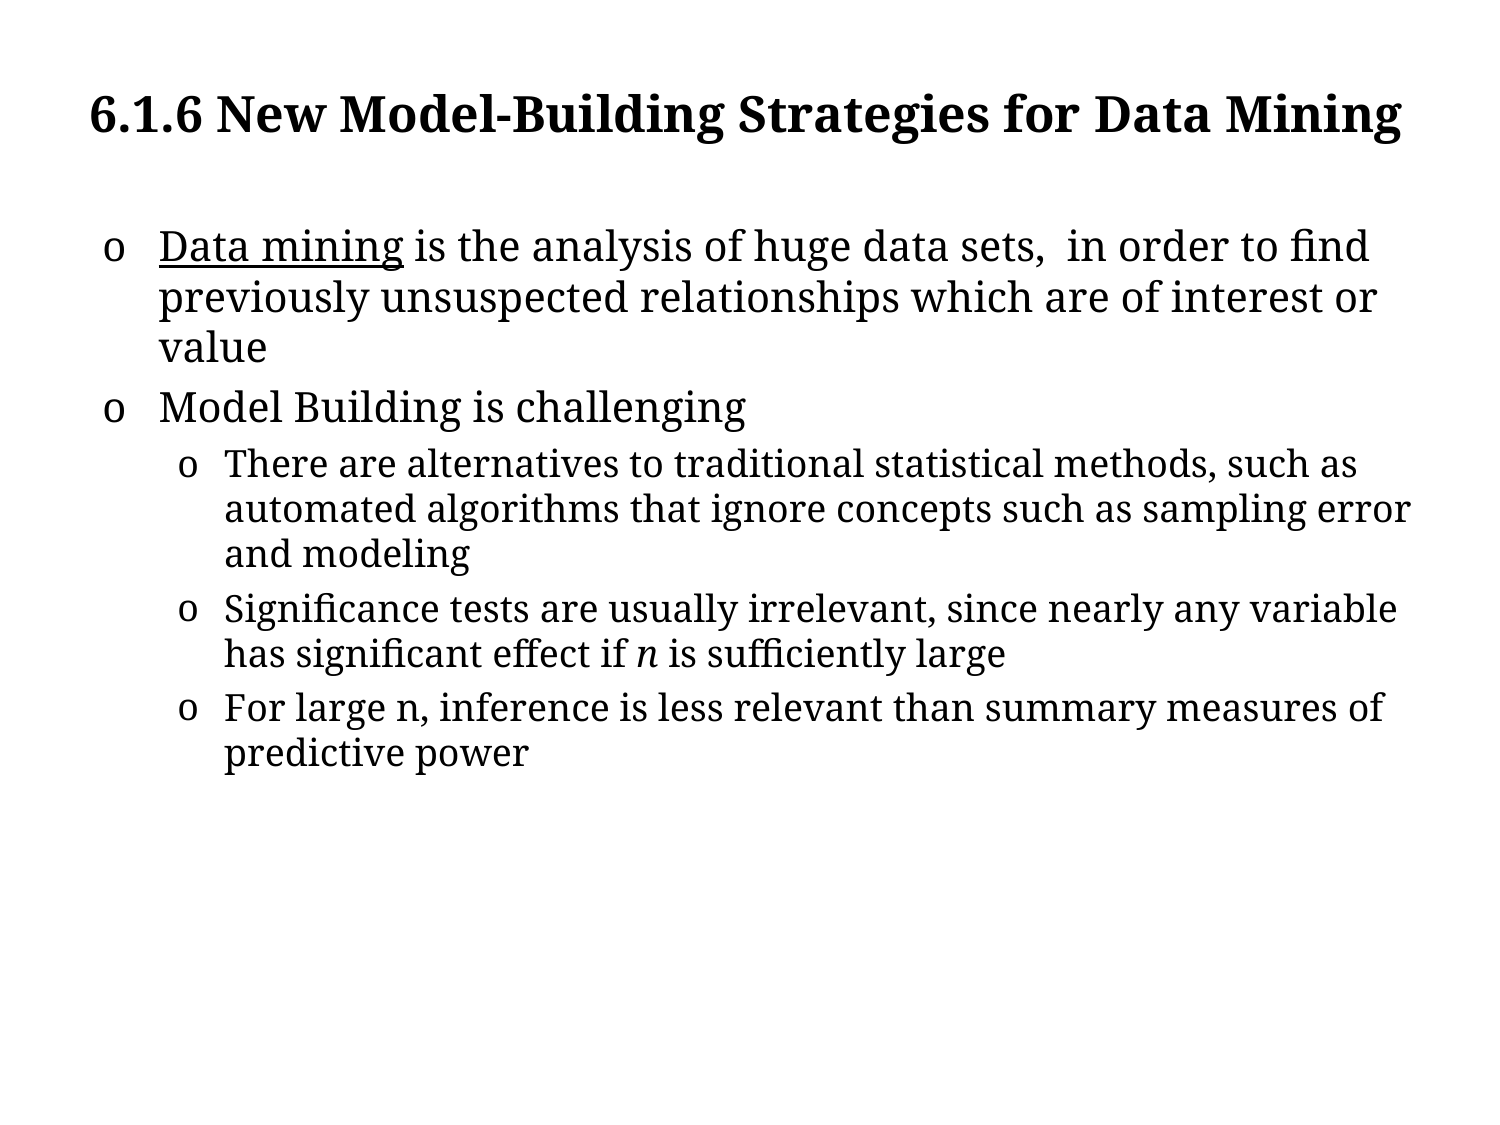

# 6.1.6 New Model-Building Strategies for Data Mining
Data mining is the analysis of huge data sets, in order to find previously unsuspected relationships which are of interest or value
Model Building is challenging
There are alternatives to traditional statistical methods, such as automated algorithms that ignore concepts such as sampling error and modeling
Significance tests are usually irrelevant, since nearly any variable has significant effect if n is sufficiently large
For large n, inference is less relevant than summary measures of predictive power